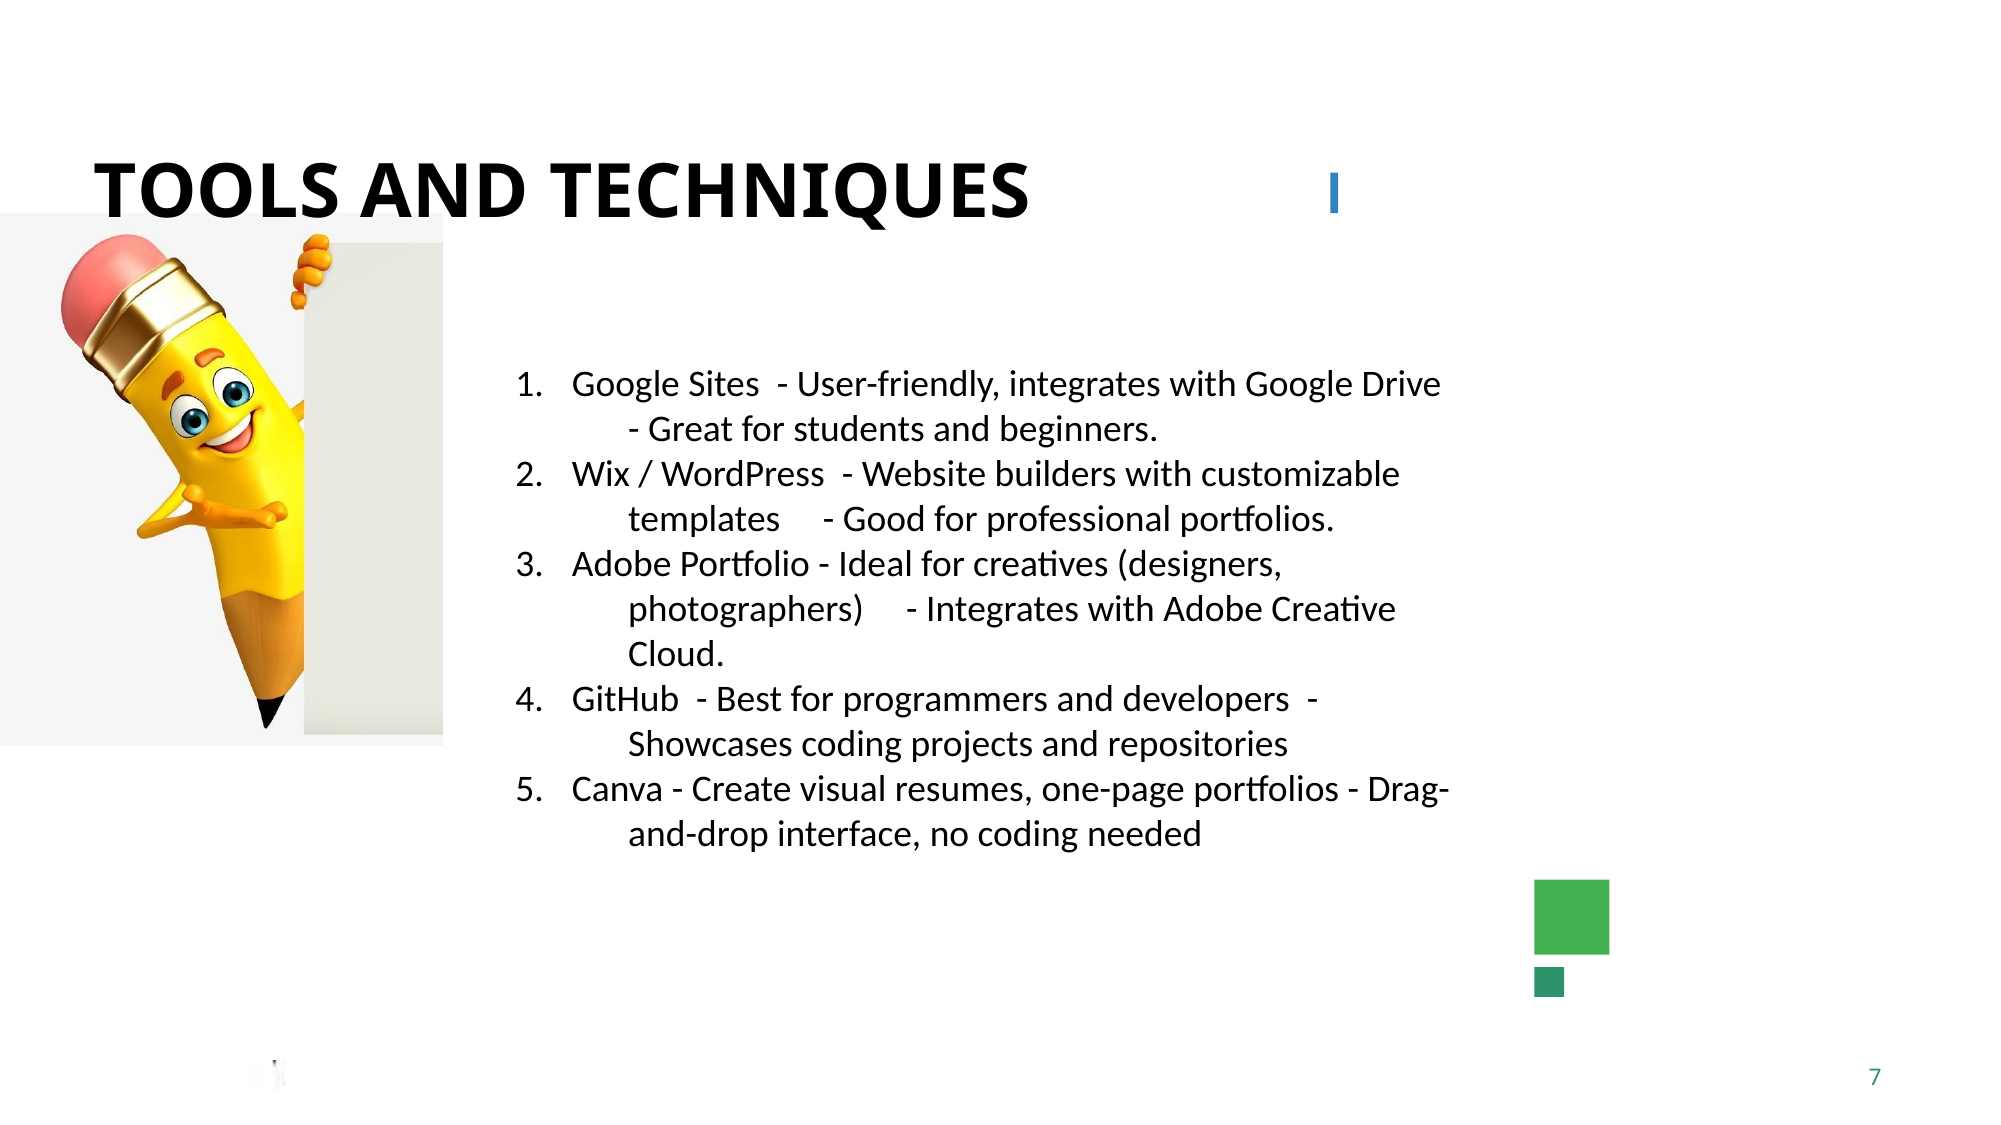

# TOOLS AND TECHNIQUES
Google Sites - User-friendly, integrates with Google Drive - Great for students and beginners.
Wix / WordPress - Website builders with customizable templates - Good for professional portfolios.
Adobe Portfolio - Ideal for creatives (designers, photographers) - Integrates with Adobe Creative Cloud.
GitHub - Best for programmers and developers - Showcases coding projects and repositories
Canva - Create visual resumes, one-page portfolios - Drag-and-drop interface, no coding needed